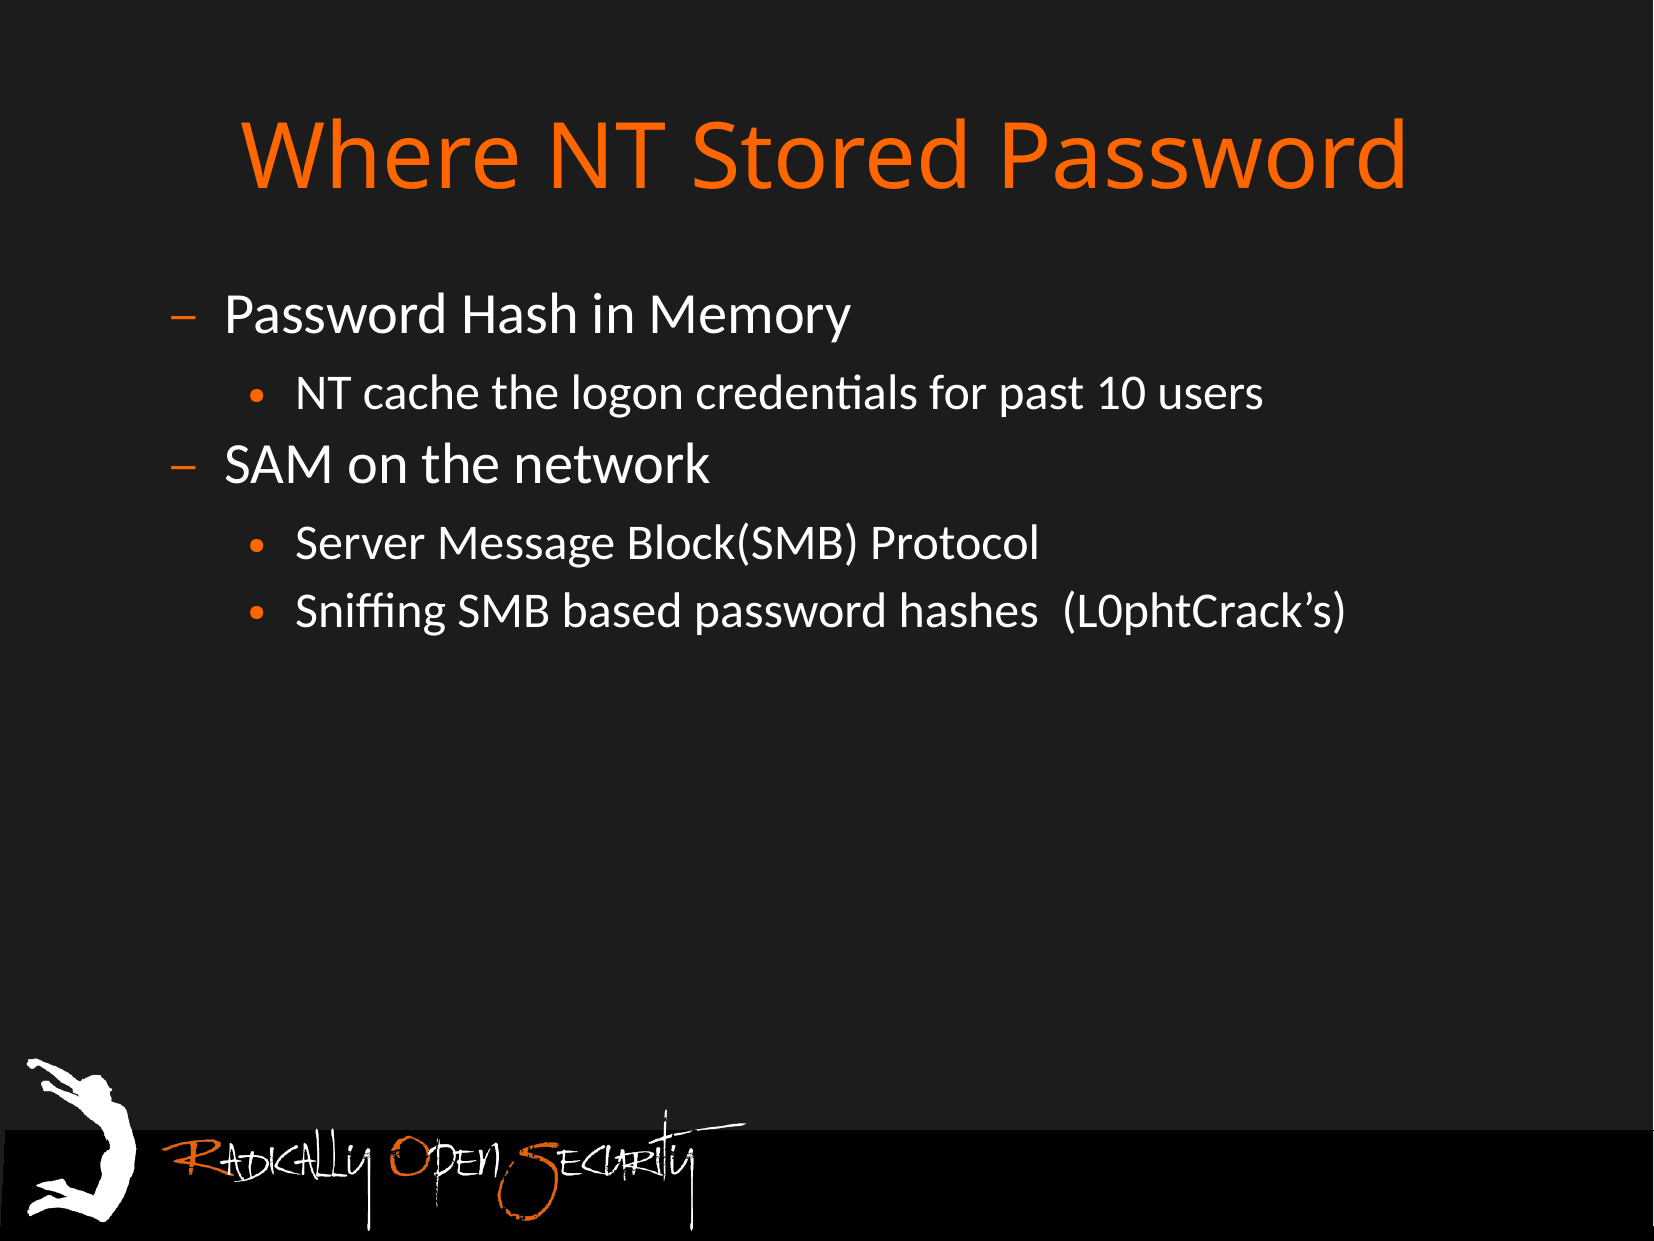

# Where NT Stored Password
Password Hash in Memory
NT cache the logon credentials for past 10 users
SAM on the network
Server Message Block(SMB) Protocol
Sniffing SMB based password hashes (L0phtCrack’s)